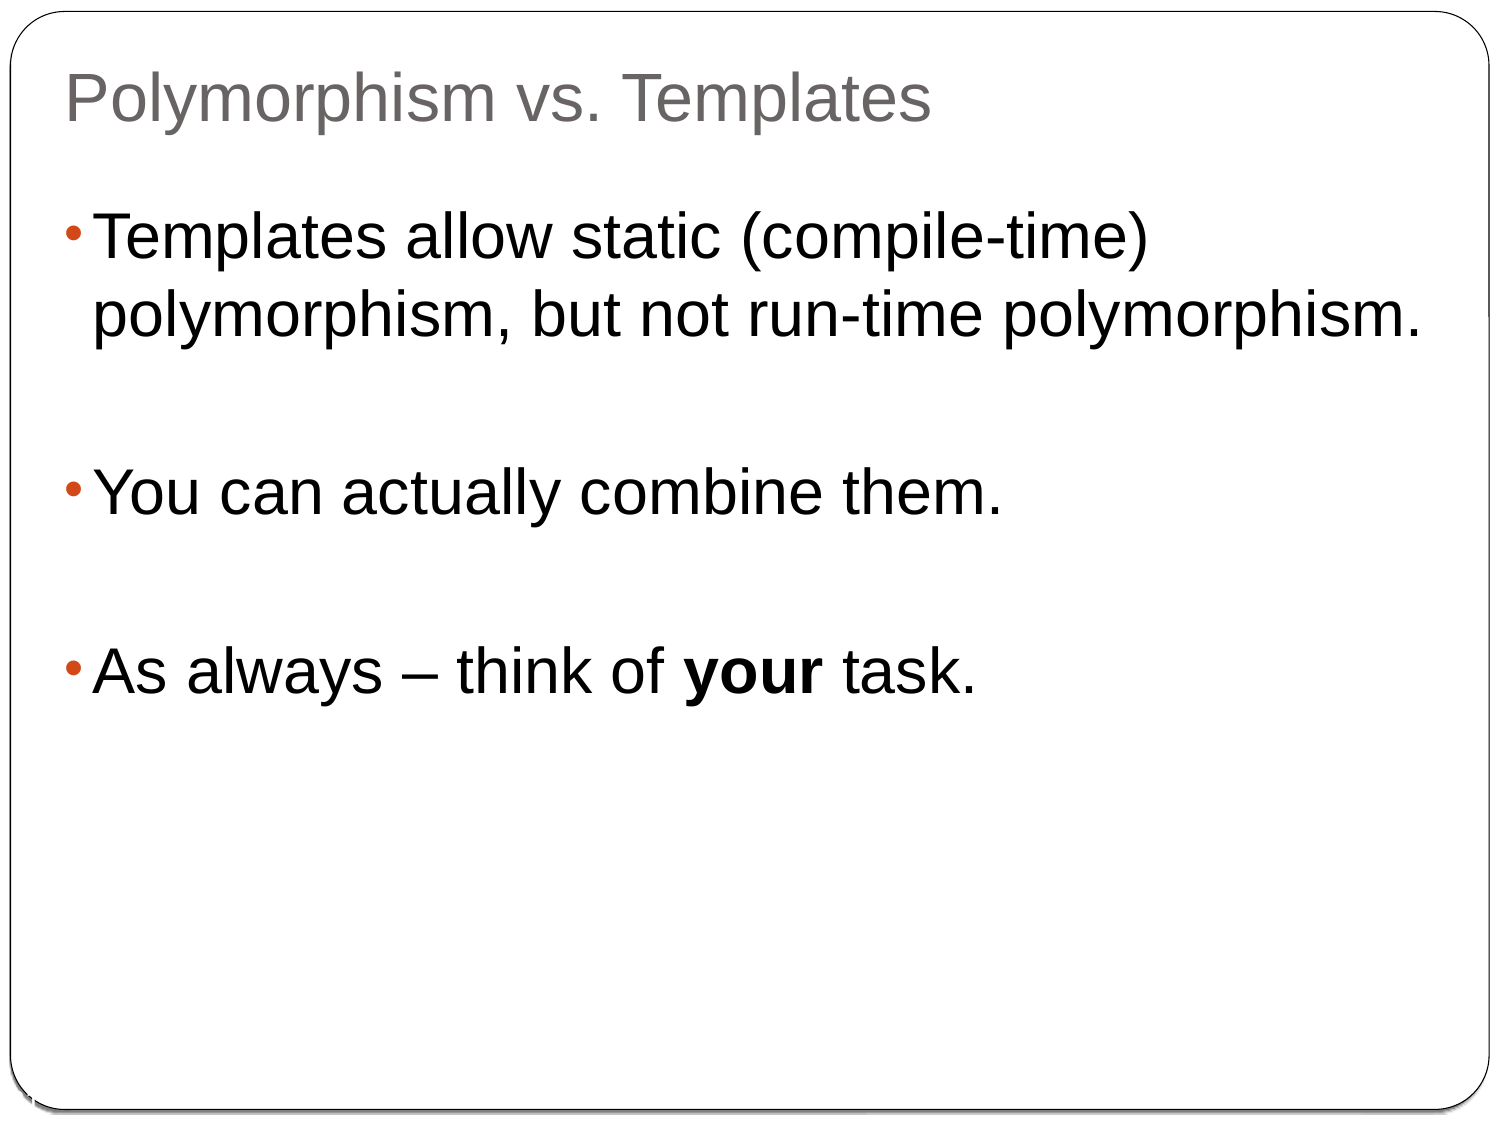

# Polymorphism vs. Templates
Templates allow static (compile-time) polymorphism, but not run-time polymorphism.
You can actually combine them.
As always – think of your task.